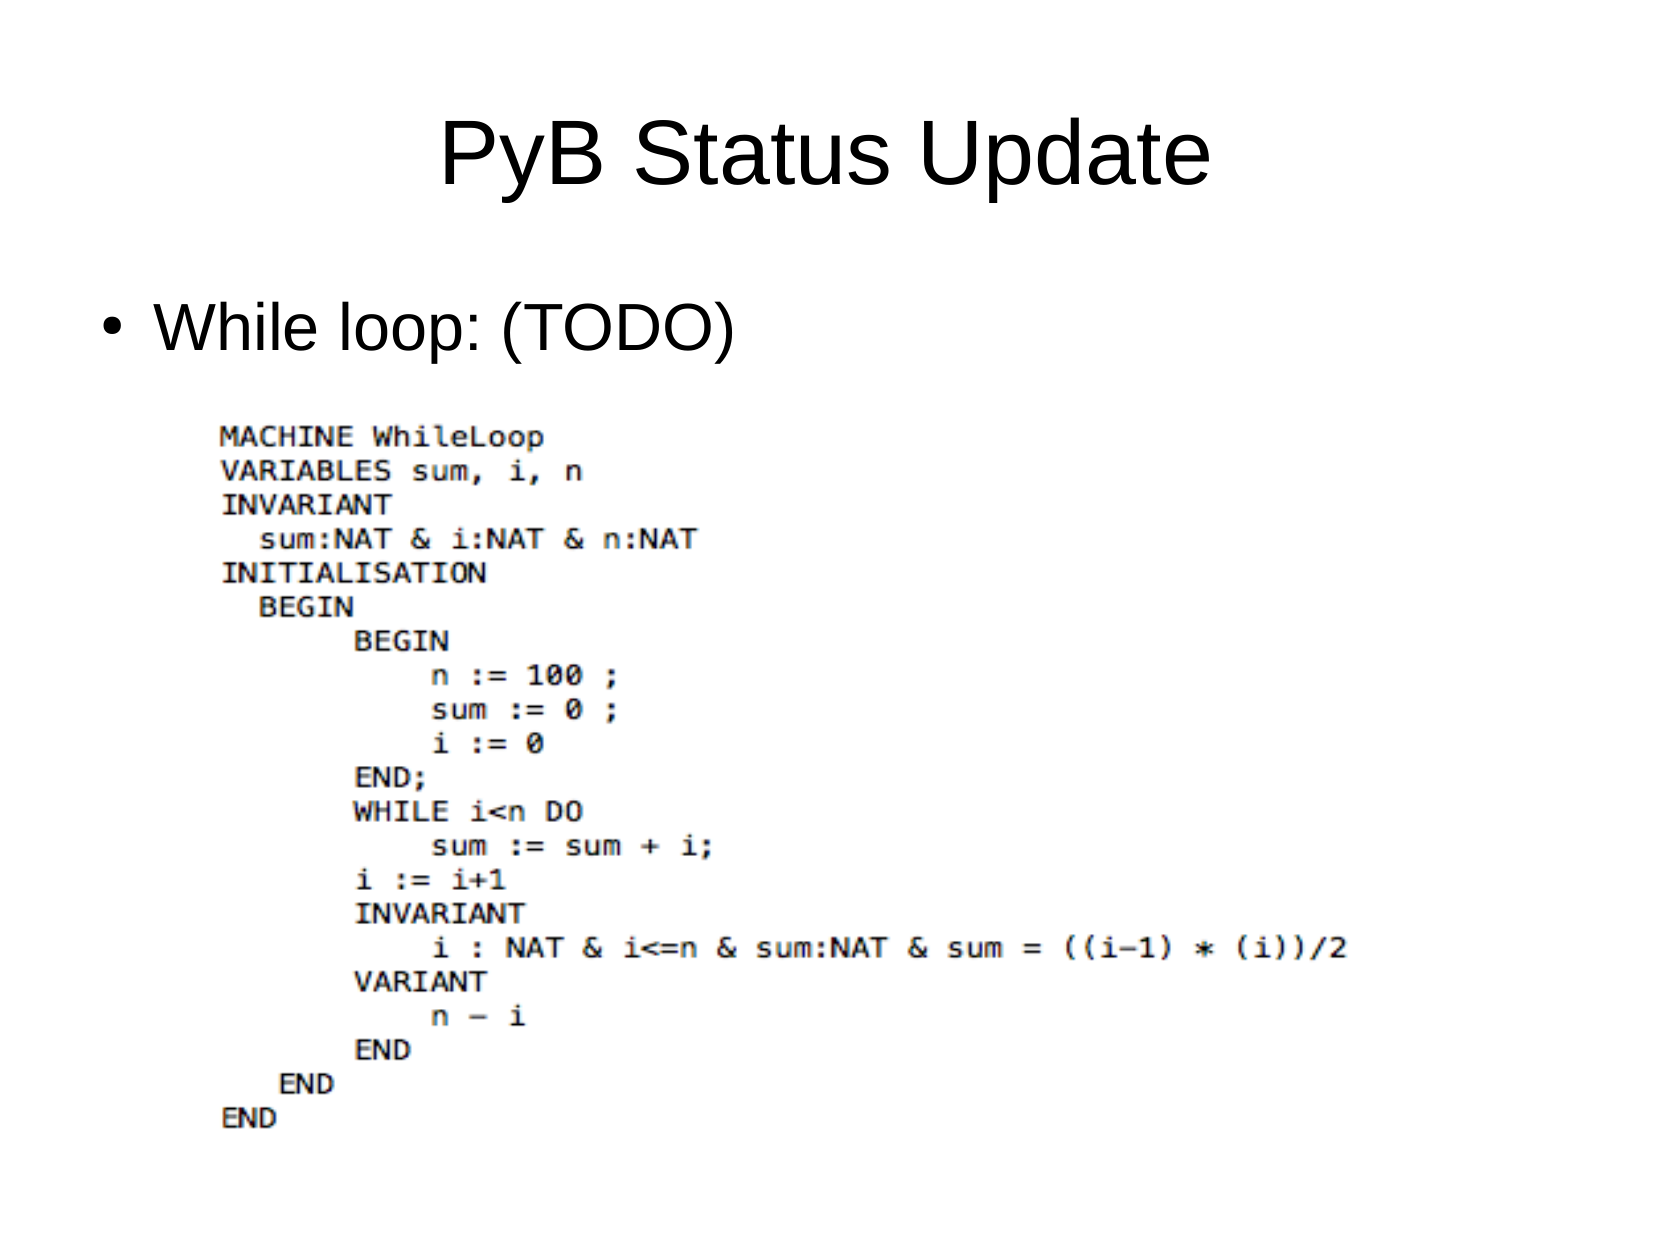

# PyB Status Update
While loop: (TODO)